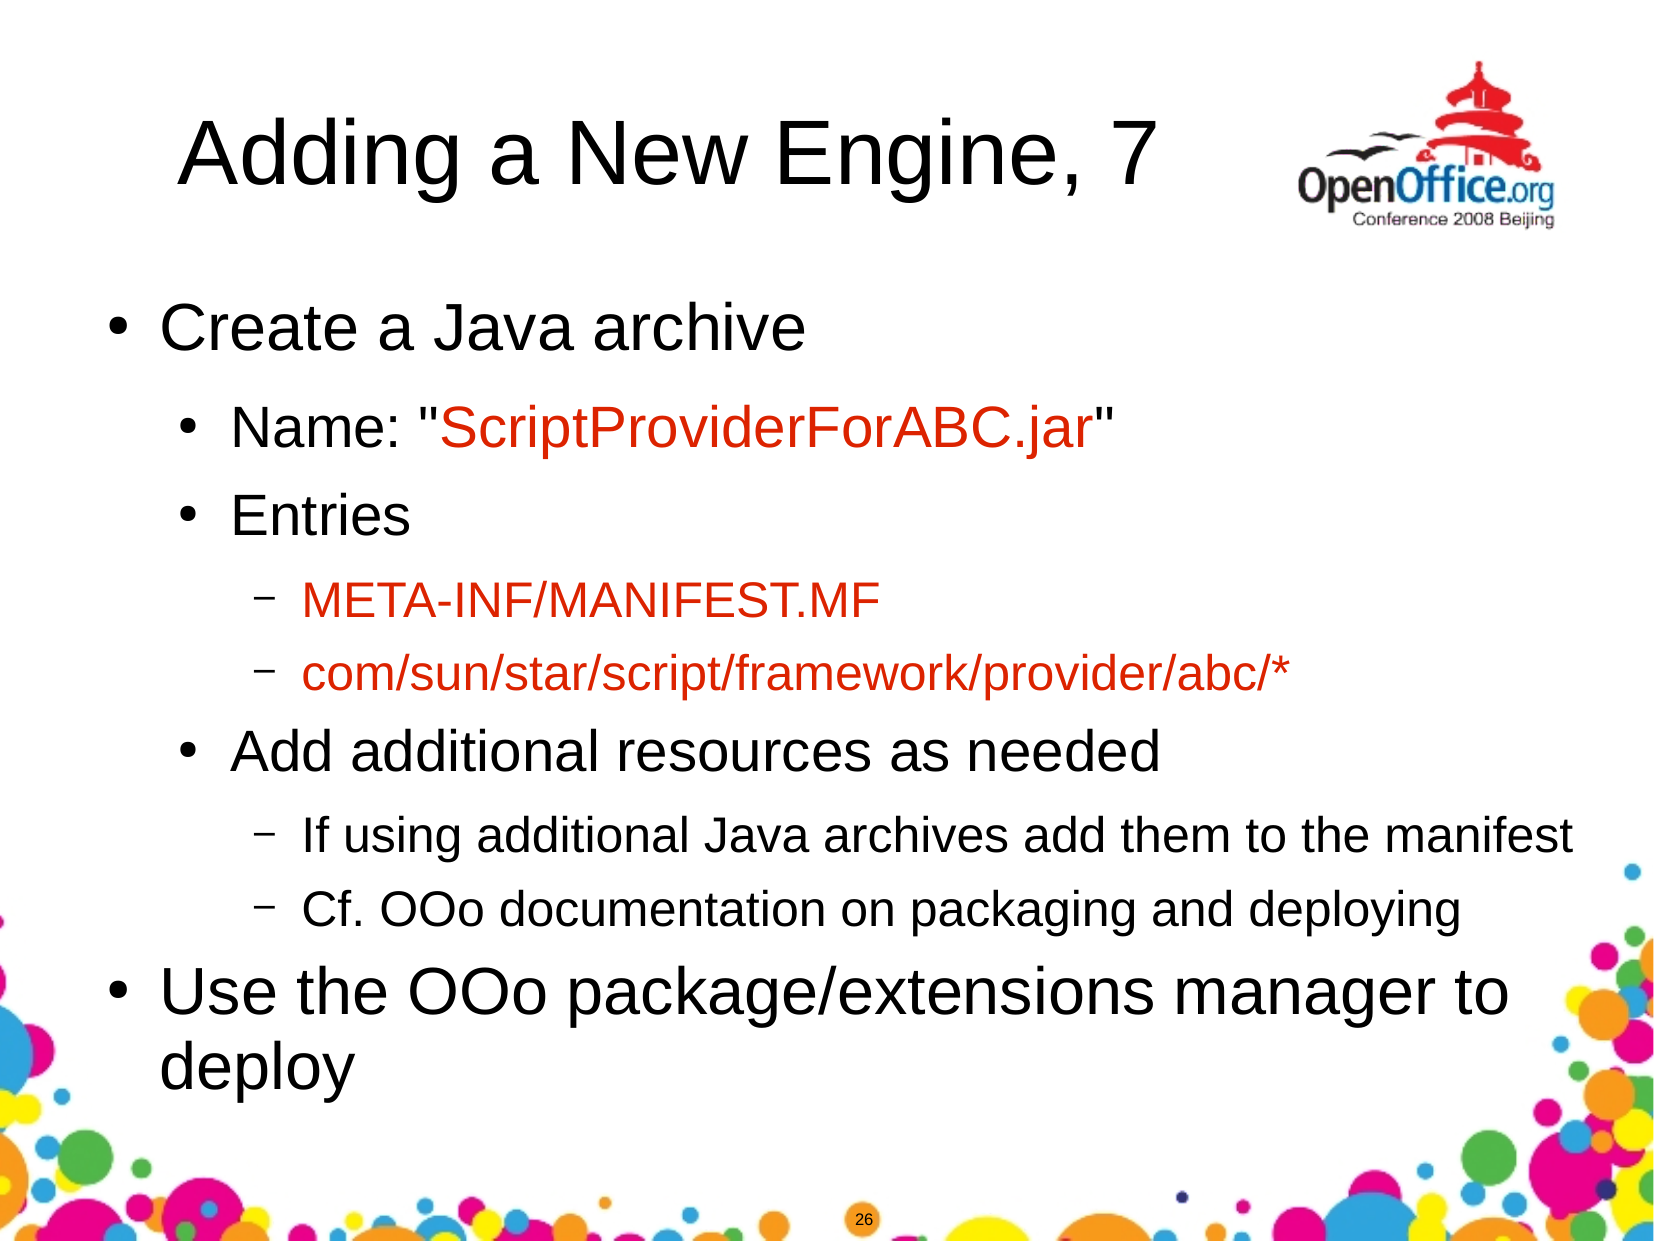

# Adding a New Engine, 7
Create a Java archive
Name: "ScriptProviderForABC.jar"
Entries
META-INF/MANIFEST.MF
com/sun/star/script/framework/provider/abc/*
Add additional resources as needed
If using additional Java archives add them to the manifest
Cf. OOo documentation on packaging and deploying
Use the OOo package/extensions manager to deploy
26